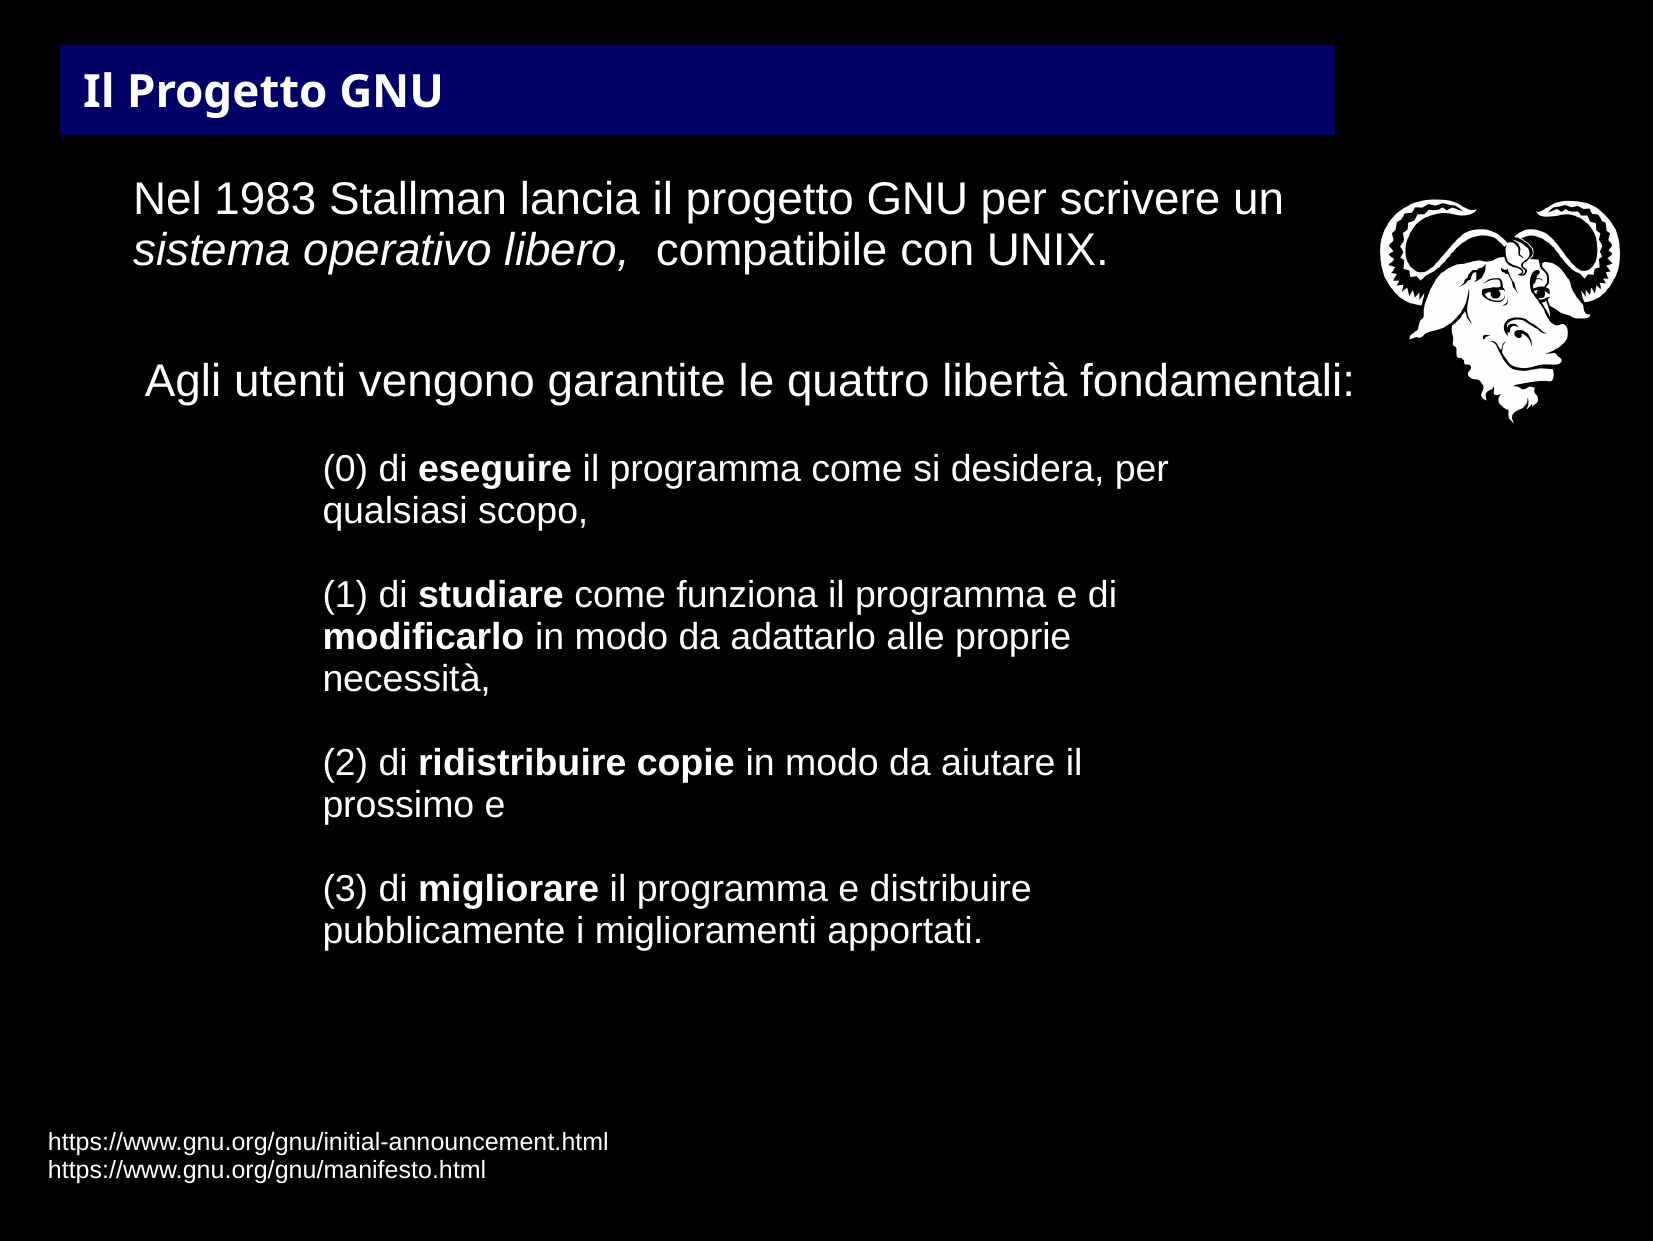

# Il Progetto GNU
Nel 1983 Stallman lancia il progetto GNU per scrivere un
sistema operativo libero, compatibile con UNIX.
Agli utenti vengono garantite le quattro libertà fondamentali:
(0) di eseguire il programma come si desidera, per qualsiasi scopo,
(1) di studiare come funziona il programma e di modificarlo in modo da adattarlo alle proprie necessità,
(2) di ridistribuire copie in modo da aiutare il prossimo e
(3) di migliorare il programma e distribuire pubblicamente i miglioramenti apportati.
https://www.gnu.org/gnu/initial-announcement.html
https://www.gnu.org/gnu/manifesto.html